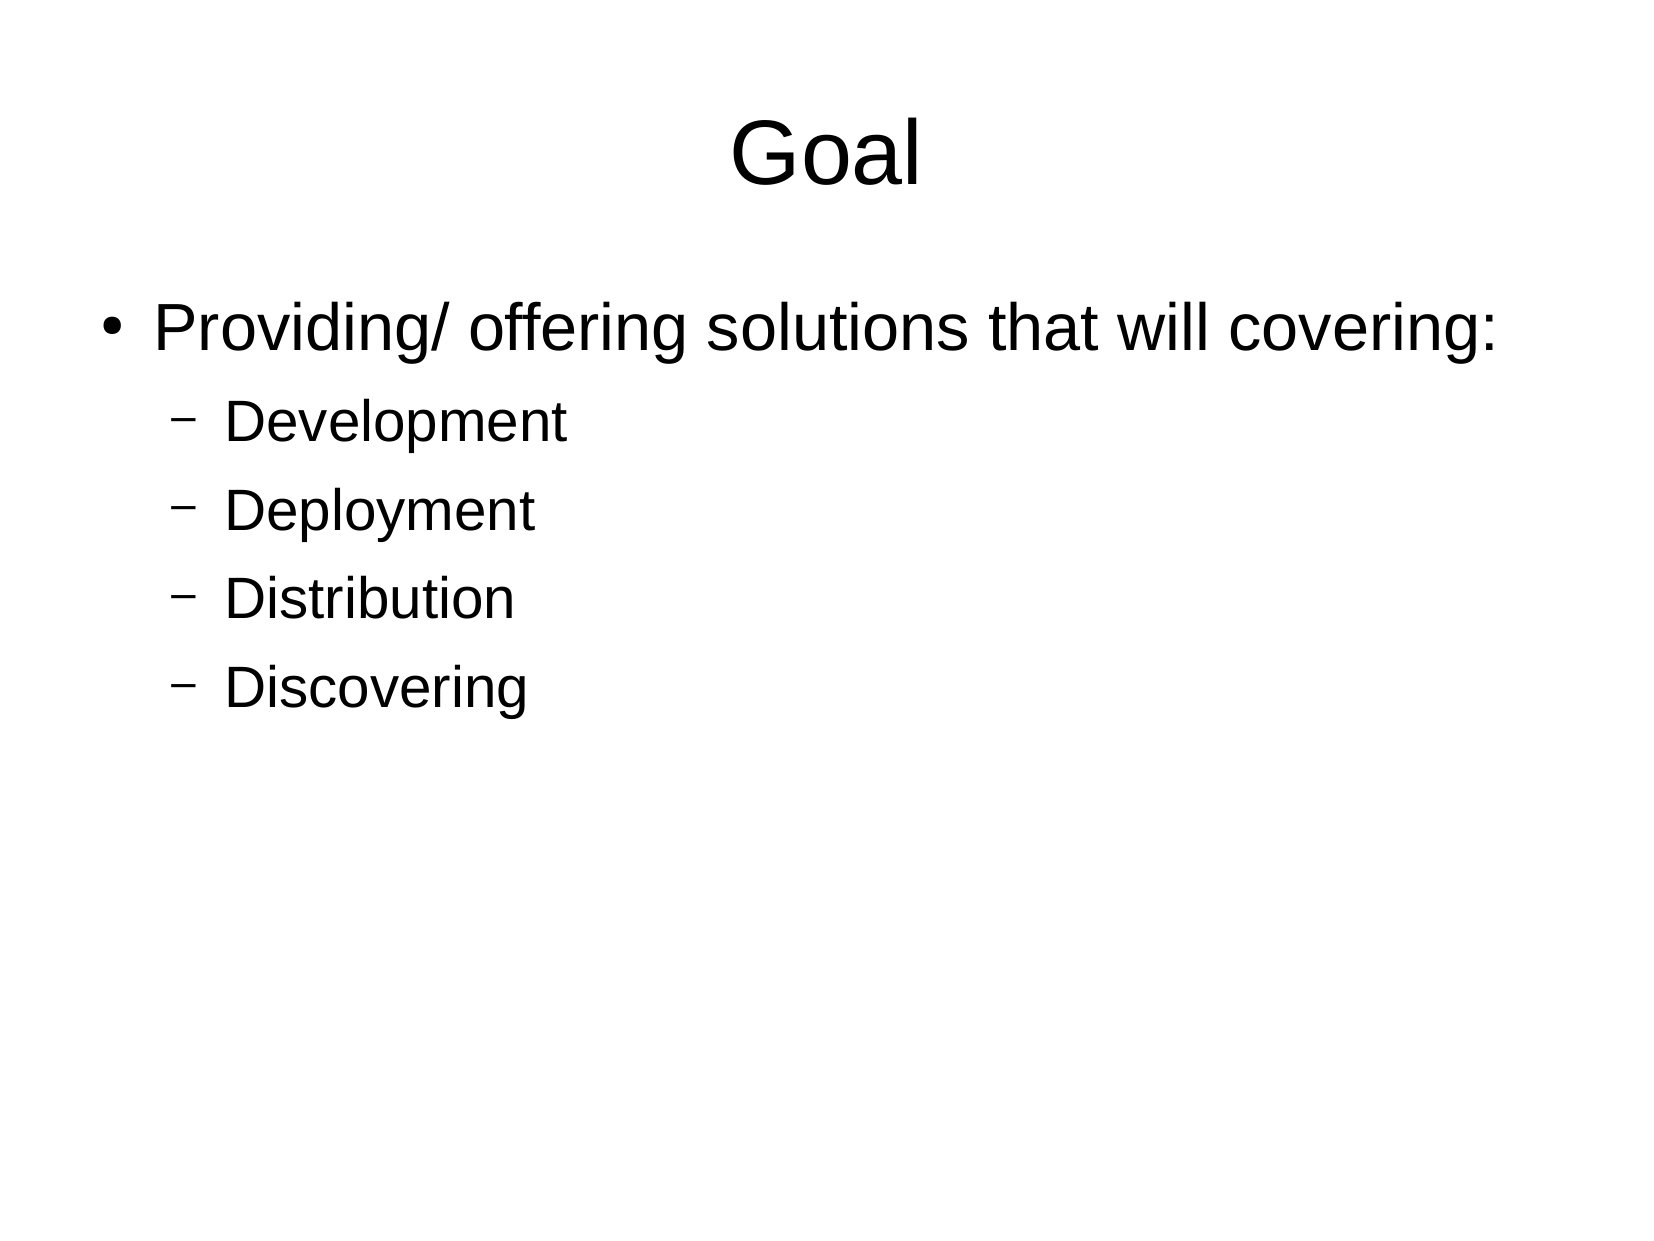

# Goal
Providing/ offering solutions that will covering:
Development
Deployment
Distribution
Discovering